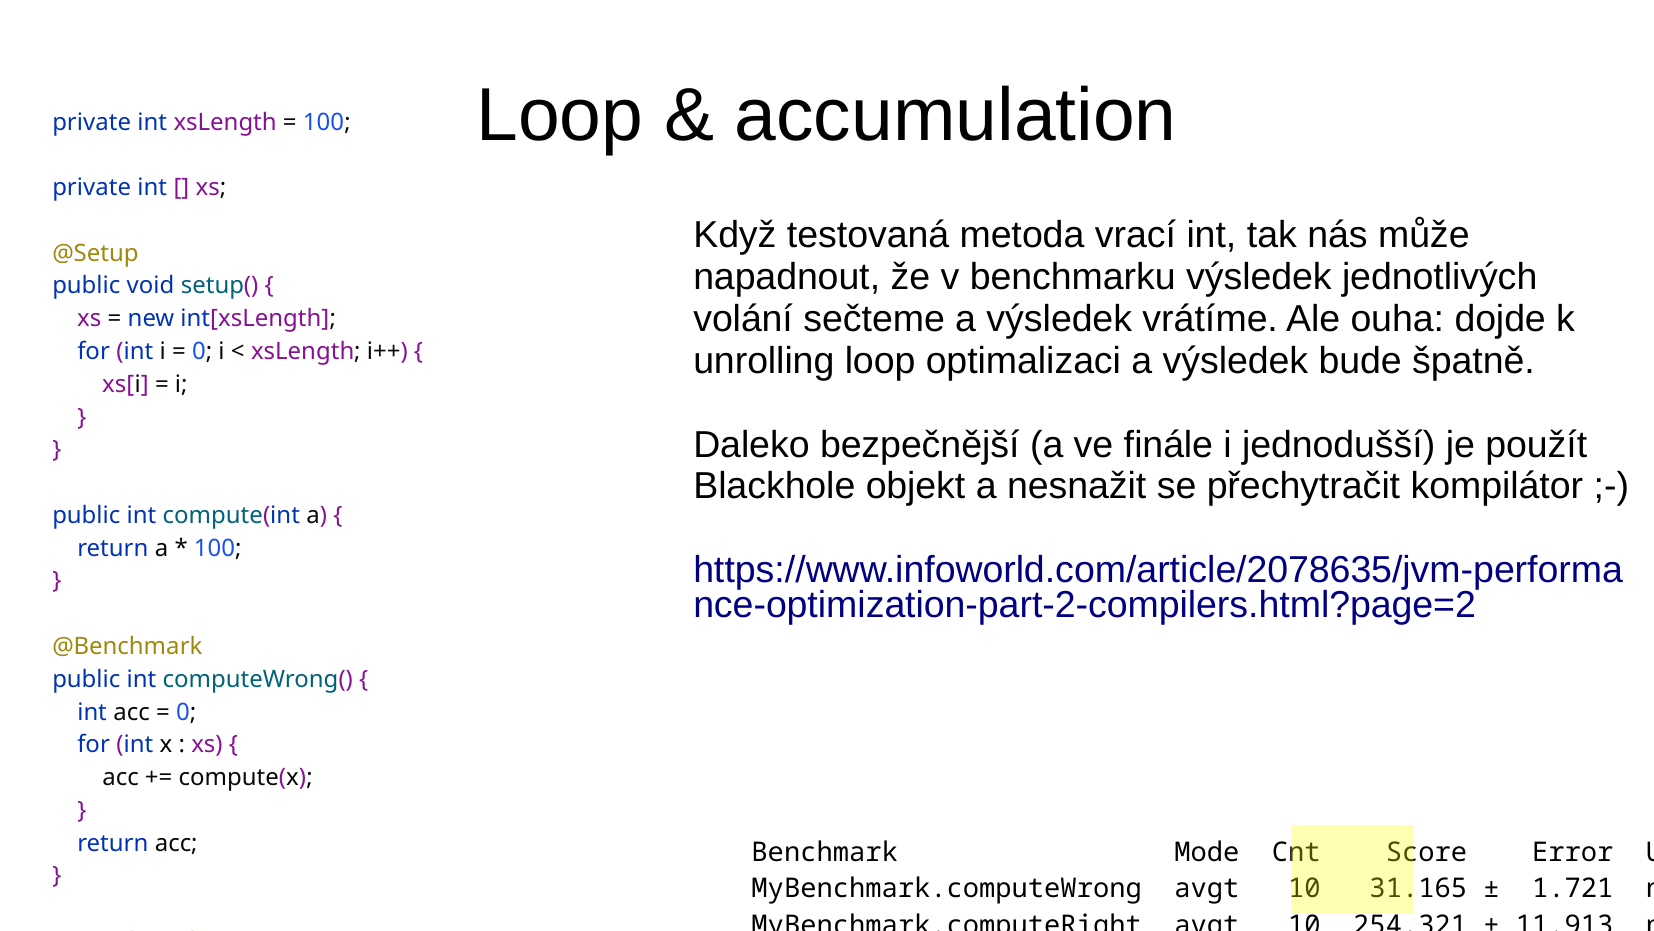

# Loop & accumulation
private int xsLength = 100;
private int [] xs;
@Setup
public void setup() {
 xs = new int[xsLength];
 for (int i = 0; i < xsLength; i++) {
 xs[i] = i;
 }
}
public int compute(int a) {
 return a * 100;
}
@Benchmark
public int computeWrong() {
 int acc = 0;
 for (int x : xs) {
 acc += compute(x);
 }
 return acc;
}
@Benchmark
public void computeRight(Blackhole blackhole) {
 for (int x : xs) {
 blackhole.consume(compute(x));
 }
}
Když testovaná metoda vrací int, tak nás může napadnout, že v benchmarku výsledek jednotlivých volání sečteme a výsledek vrátíme. Ale ouha: dojde k unrolling loop optimalizaci a výsledek bude špatně.
Daleko bezpečnější (a ve finále i jednodušší) je použít Blackhole objekt a nesnažit se přechytračit kompilátor ;-)
https://www.infoworld.com/article/2078635/jvm-performance-optimization-part-2-compilers.html?page=2
Benchmark Mode Cnt Score Error Units
MyBenchmark.computeWrong avgt 10 31.165 ± 1.721 ns/op
MyBenchmark.computeRight avgt 10 254.321 ± 11.913 ns/op